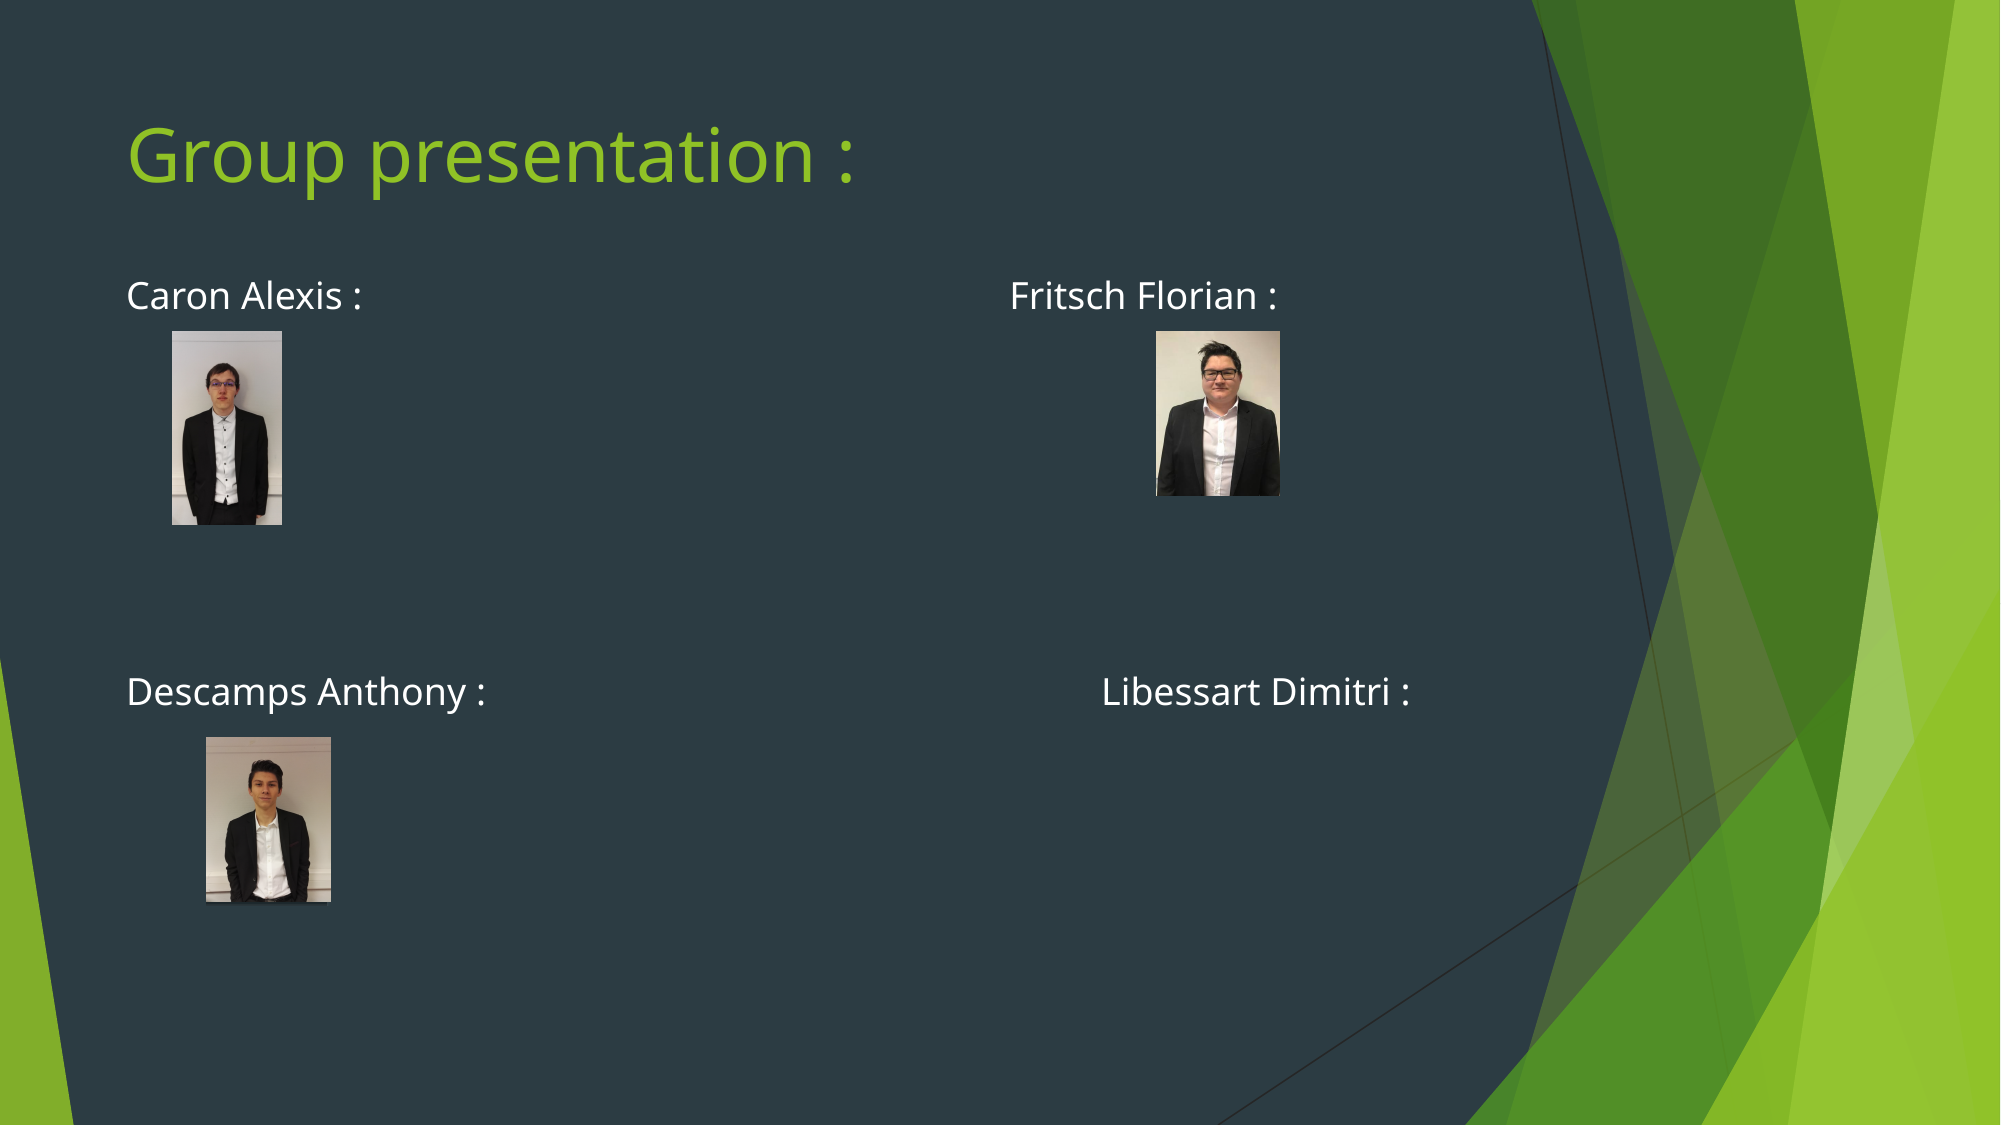

# Group presentation :
Caron Alexis : 		 Fritsch Florian :
Descamps Anthony :									Libessart Dimitri :